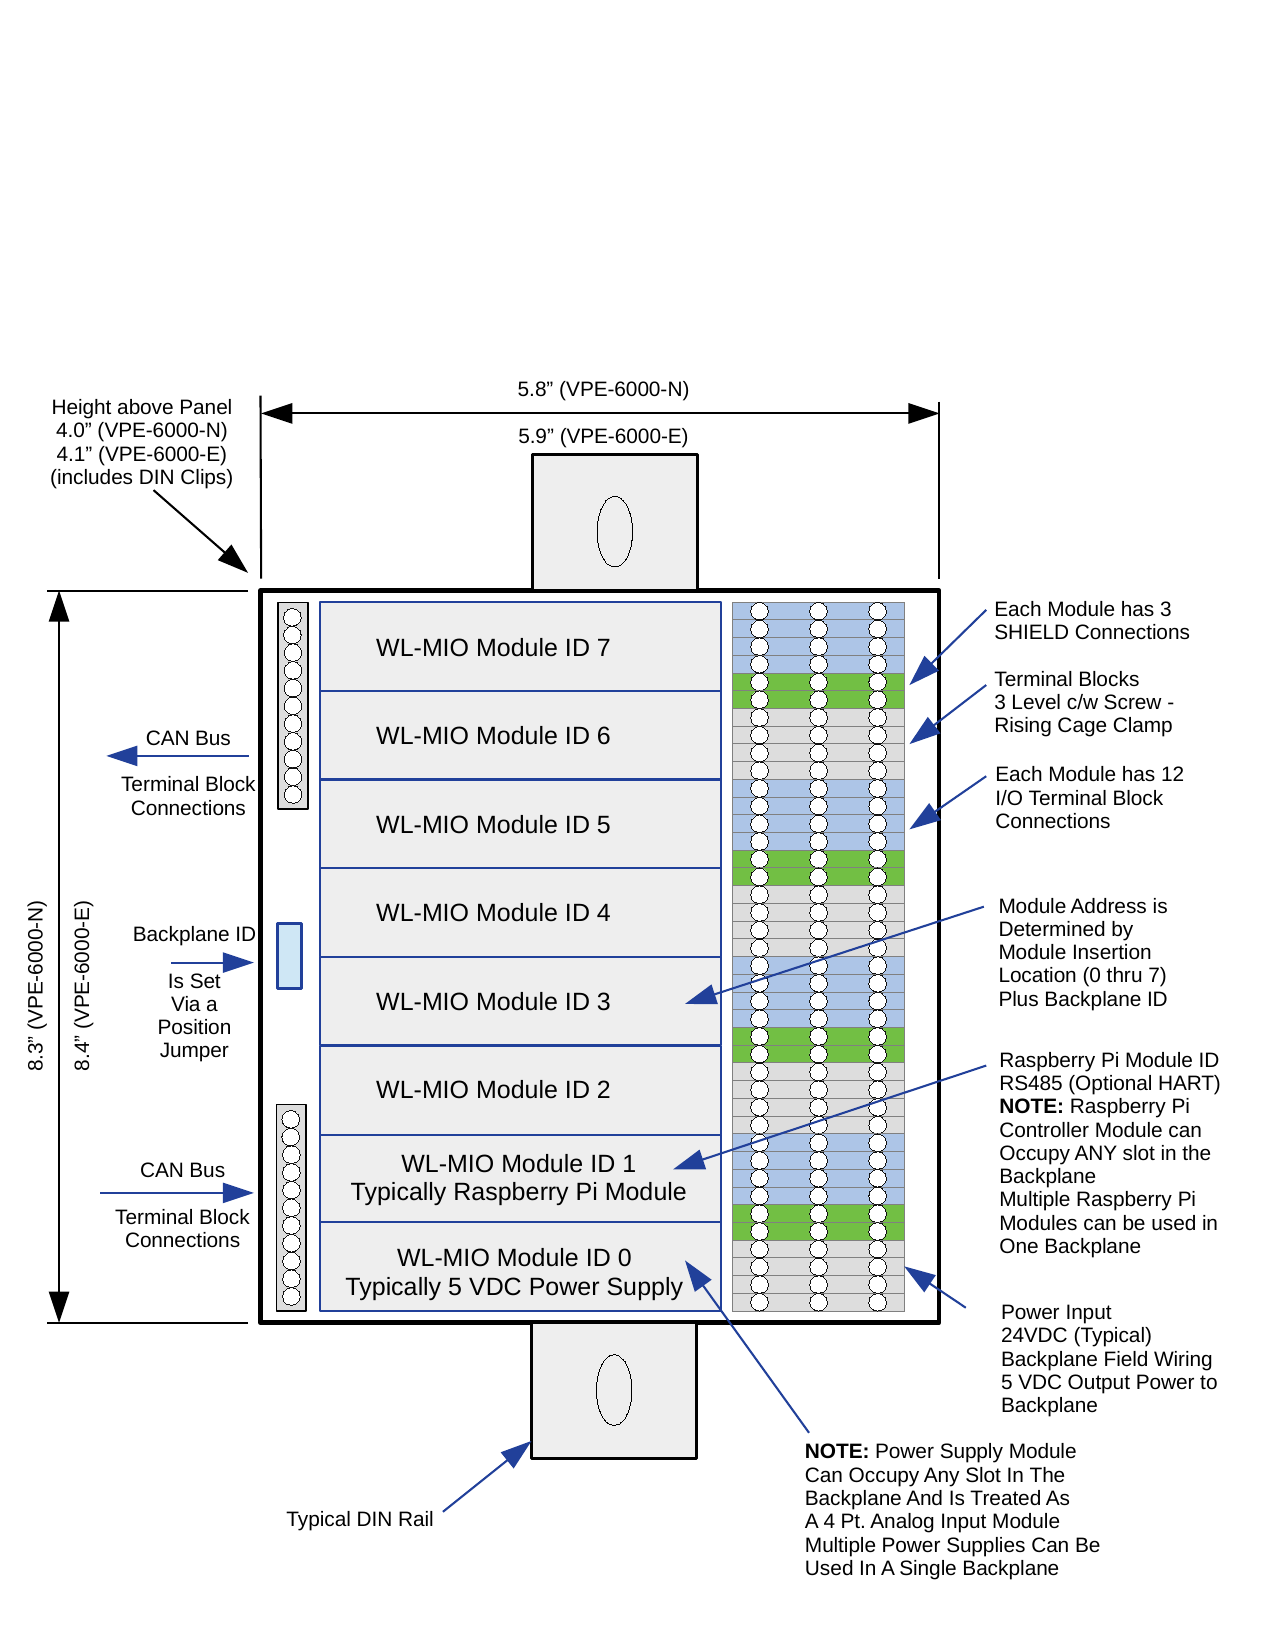

5.8” (VPE-6000-N)
5.9” (VPE-6000-E)
Height above Panel
4.0” (VPE-6000-N)
4.1” (VPE-6000-E)
(includes DIN Clips)
Each Module has 3 SHIELD Connections
WL-MIO Module ID 7
Terminal Blocks
3 Level c/w Screw -
Rising Cage Clamp
WL-MIO Module ID 6
CAN Bus
Terminal Block
Connections
Each Module has 12
I/O Terminal Block
Connections
WL-MIO Module ID 5
Module Address is
Determined by
Module Insertion
Location (0 thru 7)
Plus Backplane ID
WL-MIO Module ID 4
8.3” (VPE-6000-N)
8.4” (VPE-6000-E)
Backplane ID
Is Set
Via a
Position
Jumper
WL-MIO Module ID 3
Raspberry Pi Module ID
RS485 (Optional HART)
NOTE: Raspberry Pi
Controller Module can
Occupy ANY slot in the
Backplane
Multiple Raspberry Pi
Modules can be used in
One Backplane
WL-MIO Module ID 2
WL-MIO Module ID 1
Typically Raspberry Pi Module
CAN Bus
Terminal Block
Connections
WL-MIO Module ID 0
Typically 5 VDC Power Supply
Power Input
24VDC (Typical)
Backplane Field Wiring
5 VDC Output Power to Backplane
NOTE: Power Supply Module
Can Occupy Any Slot In The
Backplane And Is Treated As
A 4 Pt. Analog Input Module
Multiple Power Supplies Can Be Used In A Single Backplane
Typical DIN Rail